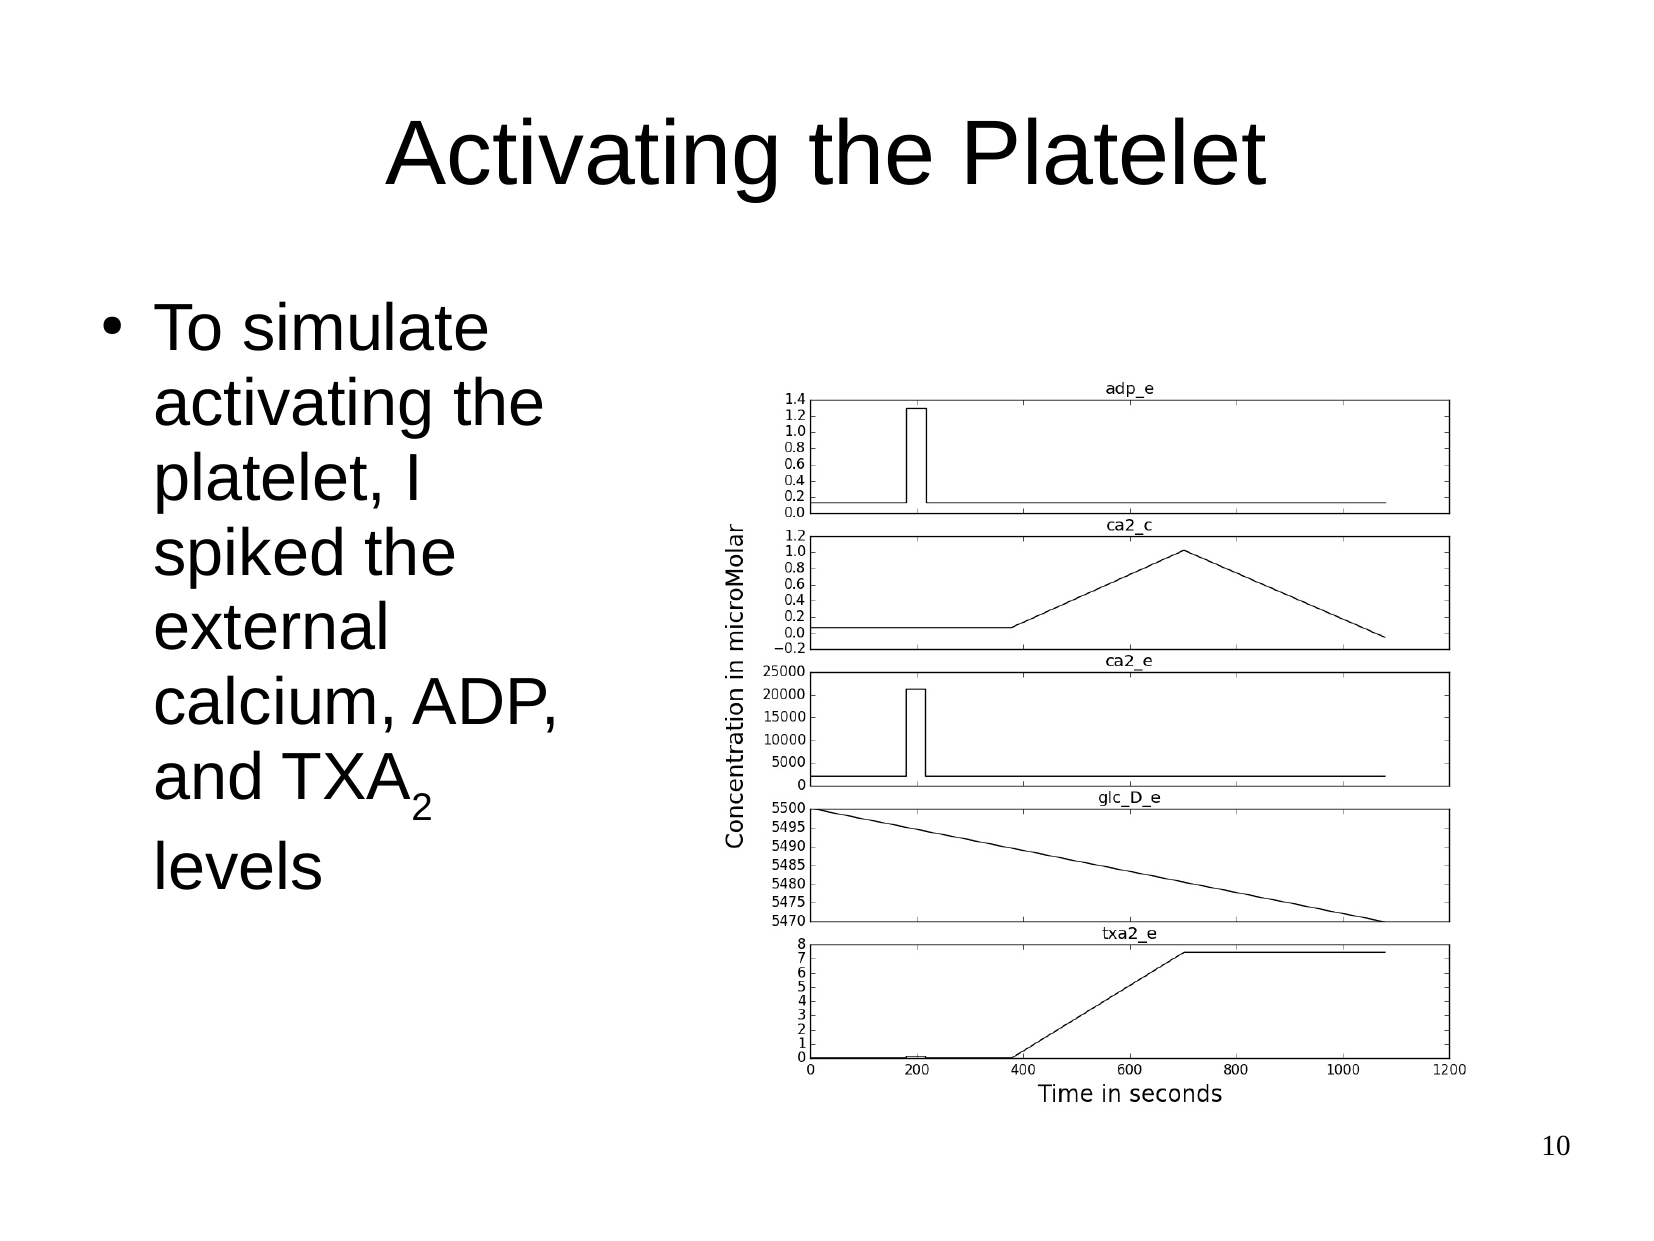

# Activating the Platelet
To simulate activating the platelet, I spiked the external calcium, ADP, and TXA2 levels
10